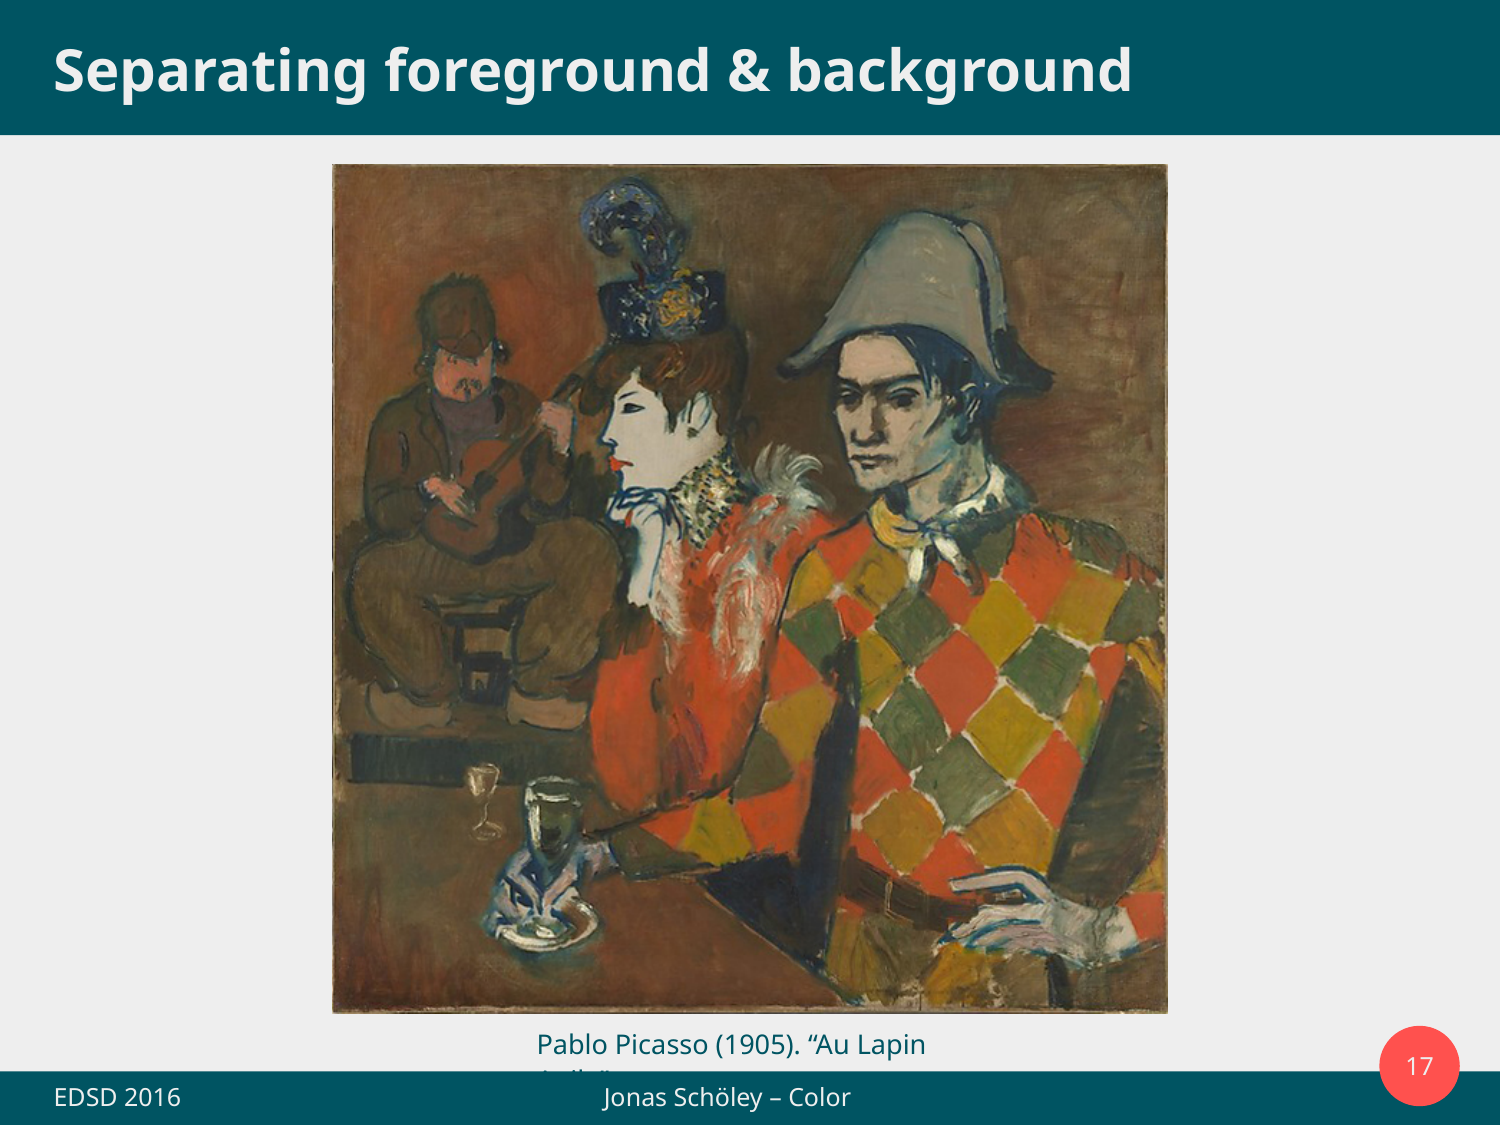

# Separating foreground & background
17
Pablo Picasso (1905). “Au Lapin Agile”.
EDSD 2016
Jonas Schöley – Color